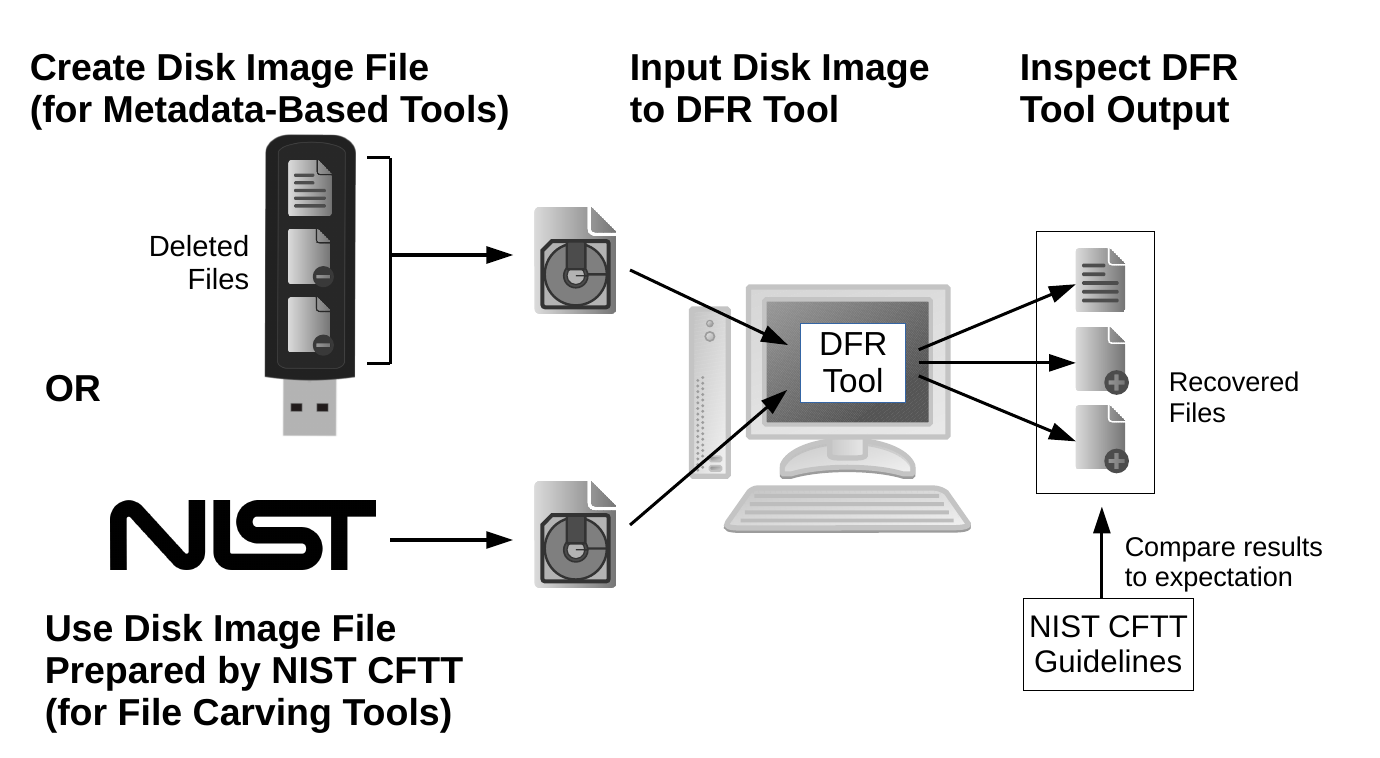

Input Disk Image to DFR Tool
Inspect DFR Tool Output
Create Disk Image File
(for Metadata-Based Tools)
Deleted Files
DFR
Tool
OR
Recovered Files
Compare results to expectation
NIST CFTT
Guidelines
Use Disk Image File Prepared by NIST CFTT (for File Carving Tools)